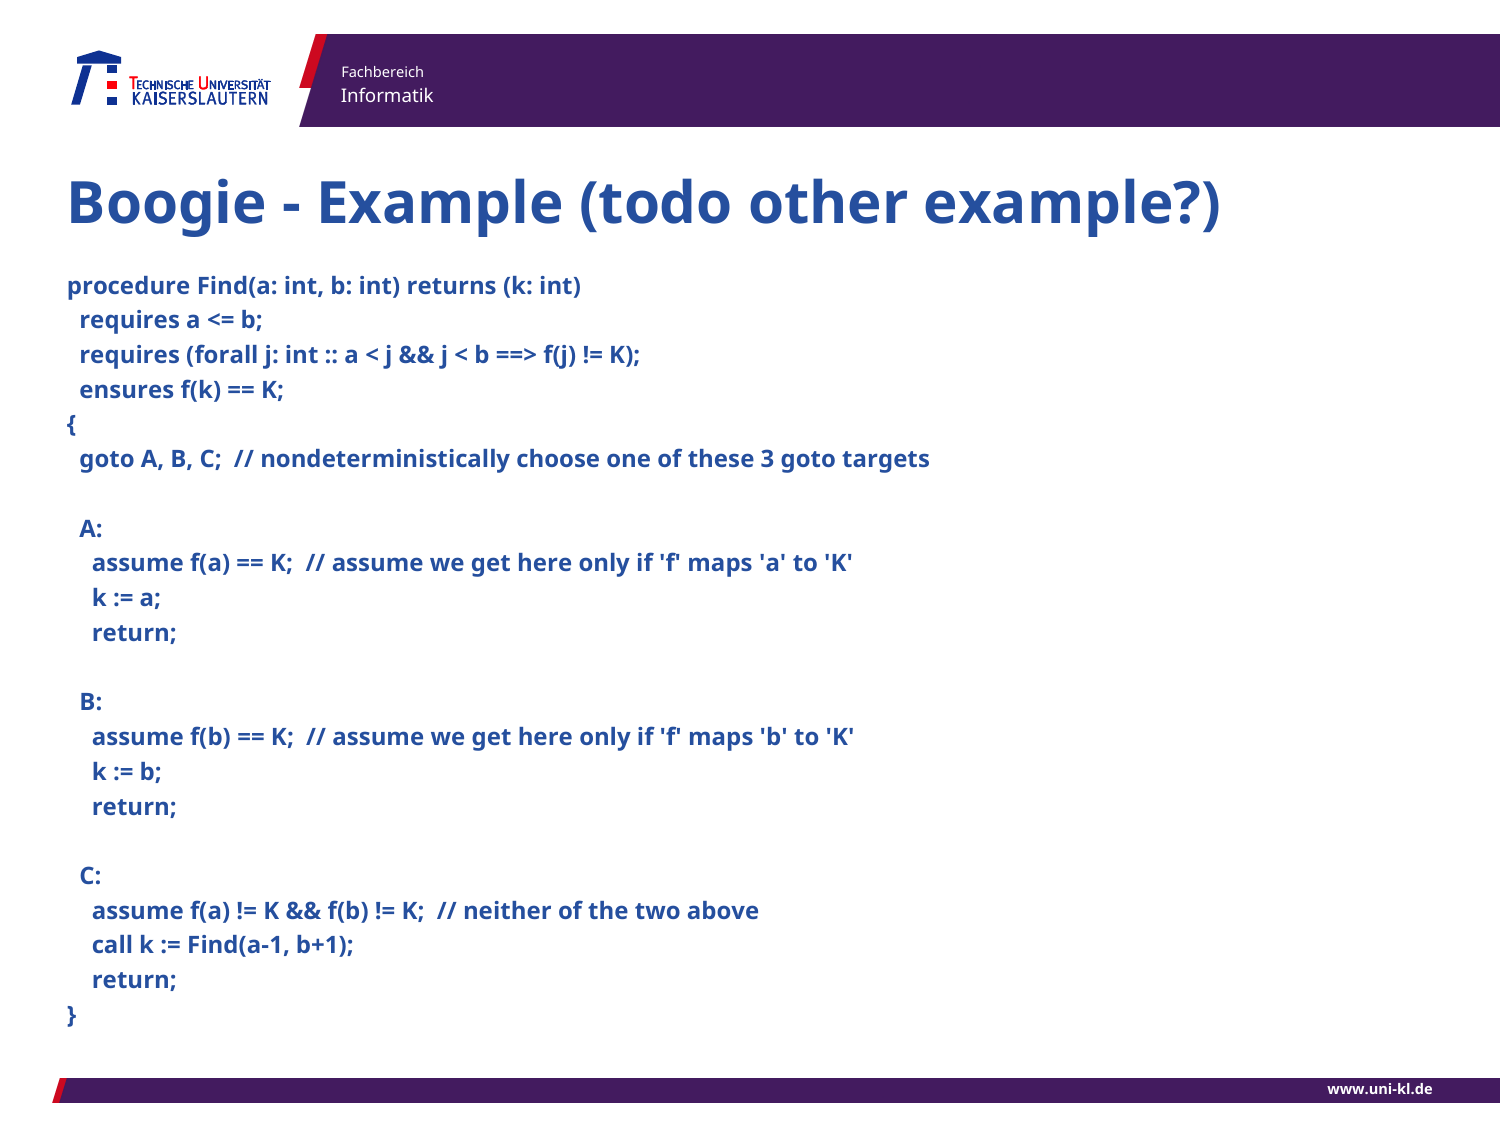

# Boogie - Example (todo other example?)
procedure Find(a: int, b: int) returns (k: int)
 requires a <= b;
 requires (forall j: int :: a < j && j < b ==> f(j) != K);
 ensures f(k) == K;
{
 goto A, B, C; // nondeterministically choose one of these 3 goto targets
 A:
 assume f(a) == K; // assume we get here only if 'f' maps 'a' to 'K'
 k := a;
 return;
 B:
 assume f(b) == K; // assume we get here only if 'f' maps 'b' to 'K'
 k := b;
 return;
 C:
 assume f(a) != K && f(b) != K; // neither of the two above
 call k := Find(a-1, b+1);
 return;
}